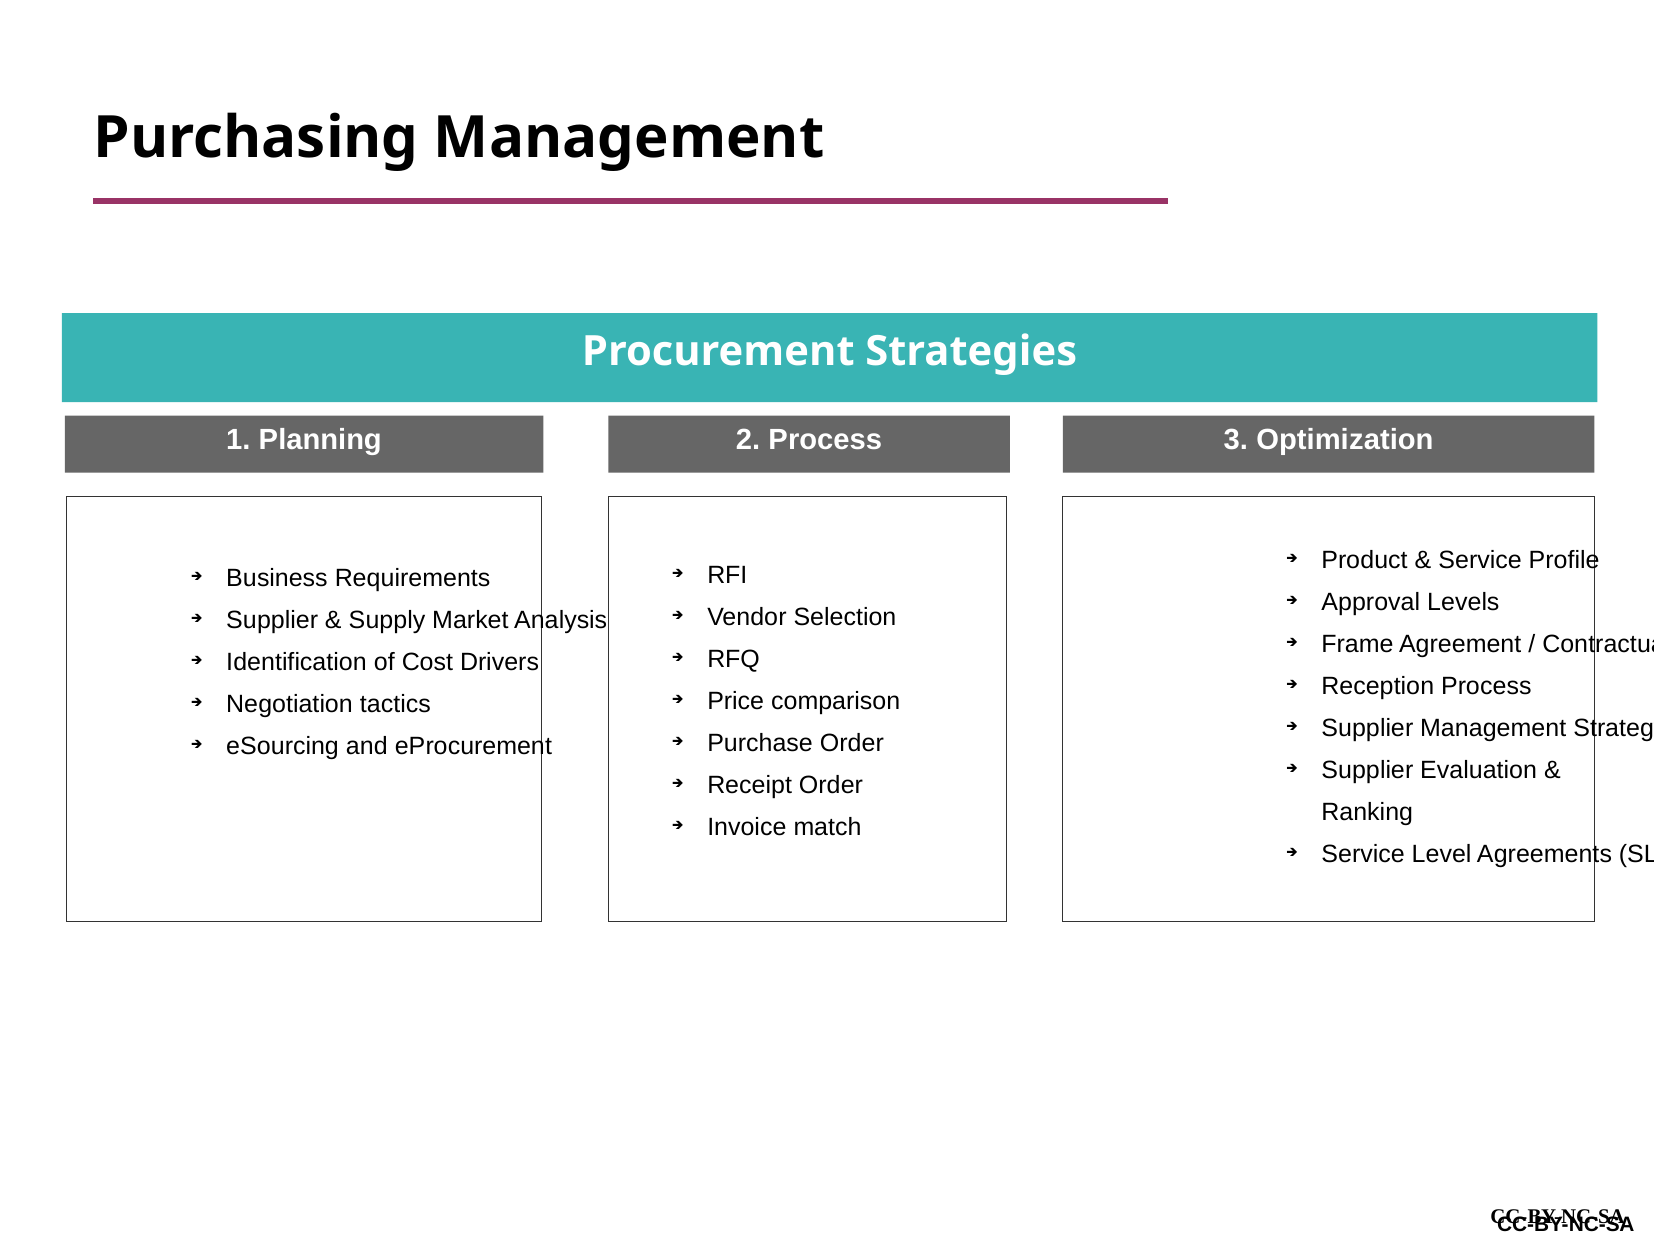

# Purchasing Management
Procurement Strategies
1. Planning
2. Process
3. Optimization
Business Requirements
Supplier & Supply Market Analysis
Identification of Cost Drivers
Negotiation tactics
eSourcing and eProcurement
RFI
Vendor Selection
RFQ
Price comparison
Purchase Order
Receipt Order
Invoice match
Product & Service Profile
Approval Levels
Frame Agreement / Contractual Issues
Reception Process
Supplier Management Strategy
Supplier Evaluation &
Ranking
Service Level Agreements (SLA)
CC-BY-NC-SA